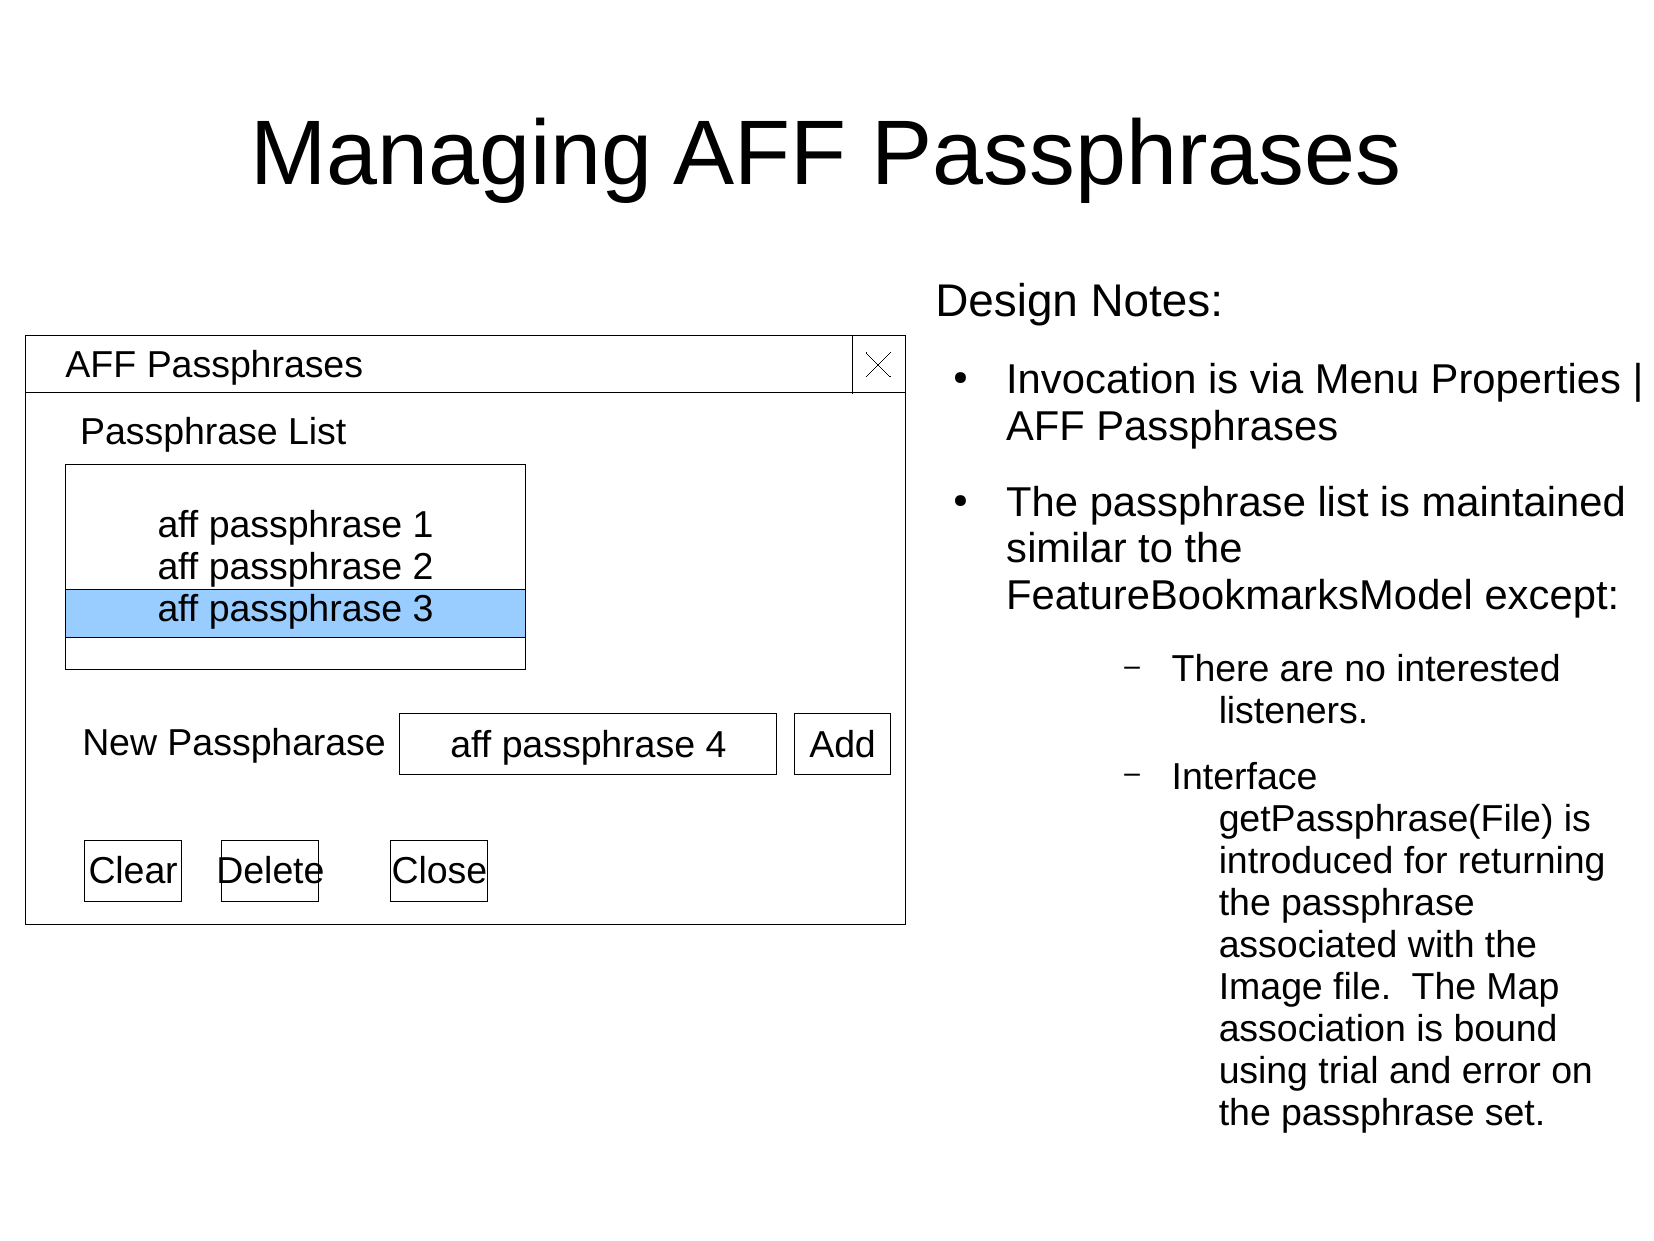

# Managing AFF Passphrases
Design Notes:
Invocation is via Menu Properties | AFF Passphrases
The passphrase list is maintained similar to the FeatureBookmarksModel except:
There are no interested listeners.
Interface getPassphrase(File) is introduced for returning the passphrase associated with the Image file. The Map association is bound using trial and error on the passphrase set.
AFF Passphrases
Passphrase List
aff passphrase 1
aff passphrase 2
aff passphrase 3
New Passpharase
aff passphrase 4
Add
Clear
Delete
Close